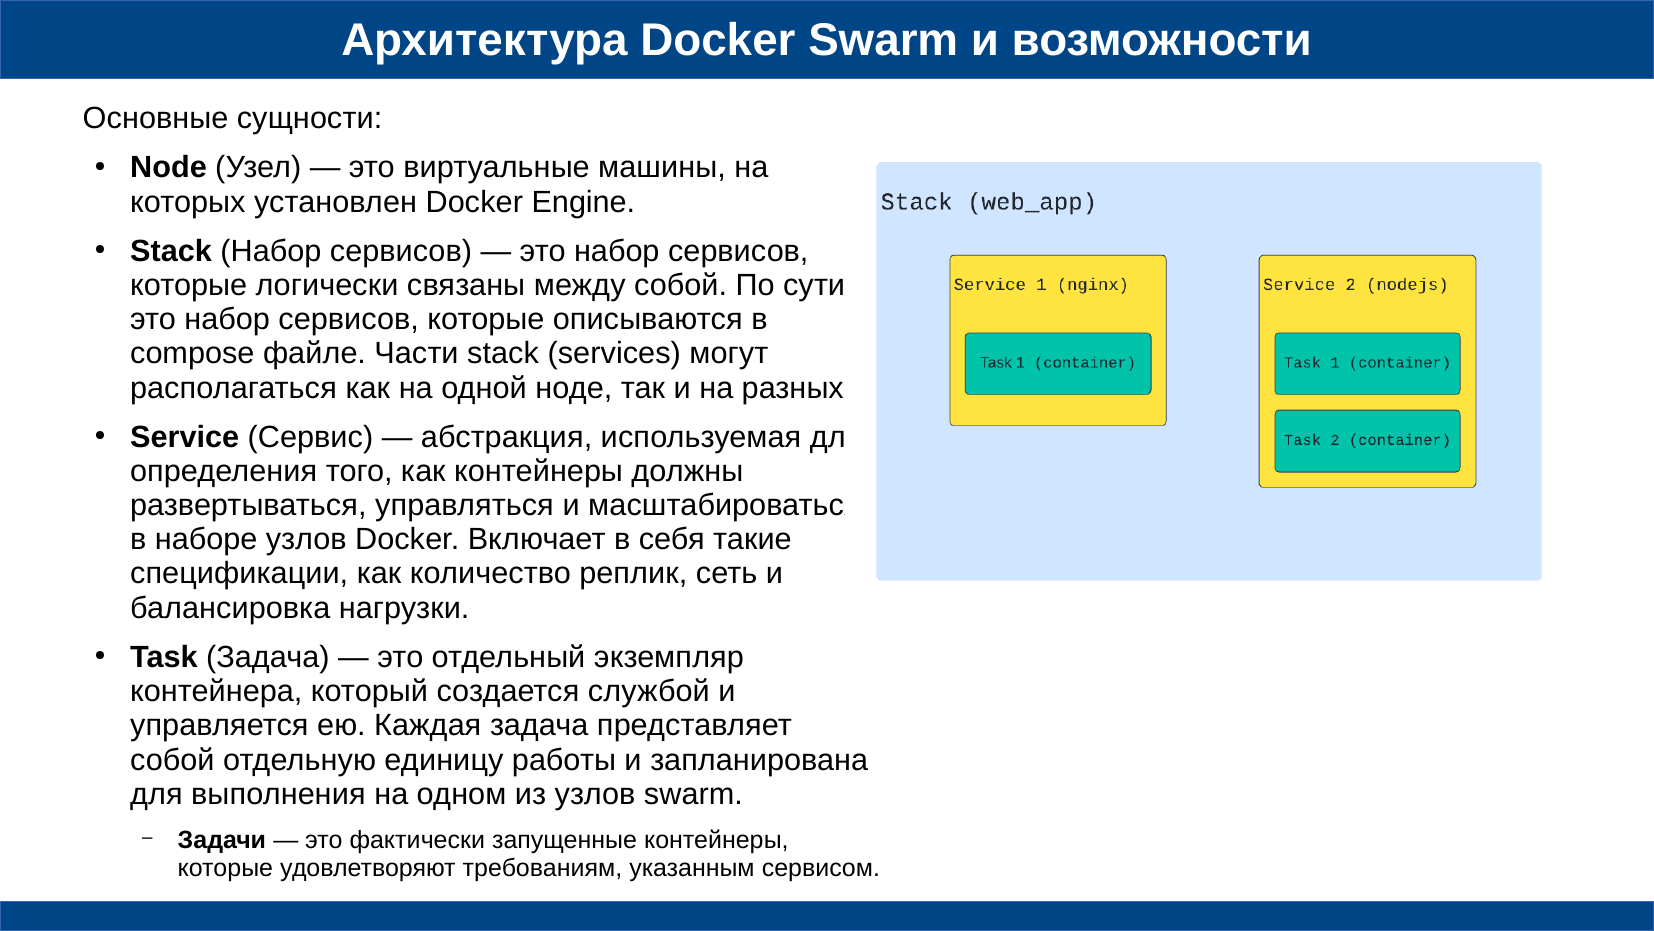

# Архитектура Docker Swarm и возможности
Основные сущности:
Node (Узел) — это виртуальные машины, на которых установлен Docker Engine.
Stack (Набор сервисов) — это набор сервисов, которые логически связаны между собой. По сути это набор сервисов, которые описываются в compose файле. Части stack (services) могут располагаться как на одной ноде, так и на разных.
Service (Сервис) — абстракция, используемая для определения того, как контейнеры должны развертываться, управляться и масштабироваться в наборе узлов Docker. Включает в себя такие спецификации, как количество реплик, сеть и балансировка нагрузки.
Task (Задача) — это отдельный экземпляр контейнера, который создается службой и управляется ею. Каждая задача представляет собой отдельную единицу работы и запланирована для выполнения на одном из узлов swarm.
Задачи — это фактически запущенные контейнеры, которые удовлетворяют требованиям, указанным сервисом.